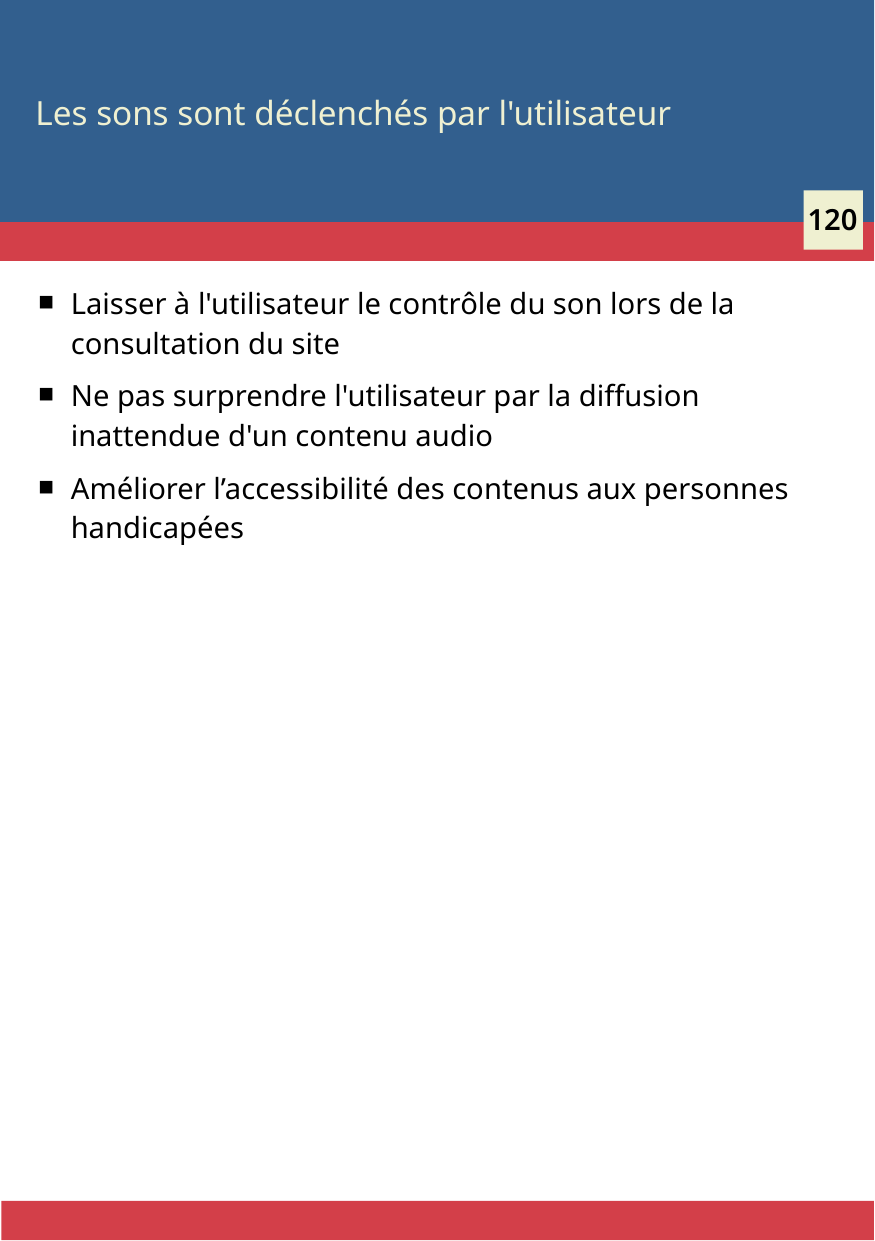

# Les sons sont déclenchés par l'utilisateur
120
Laisser à l'utilisateur le contrôle du son lors de la consultation du site
Ne pas surprendre l'utilisateur par la diffusion inattendue d'un contenu audio
Améliorer l’accessibilité des contenus aux personnes handicapées